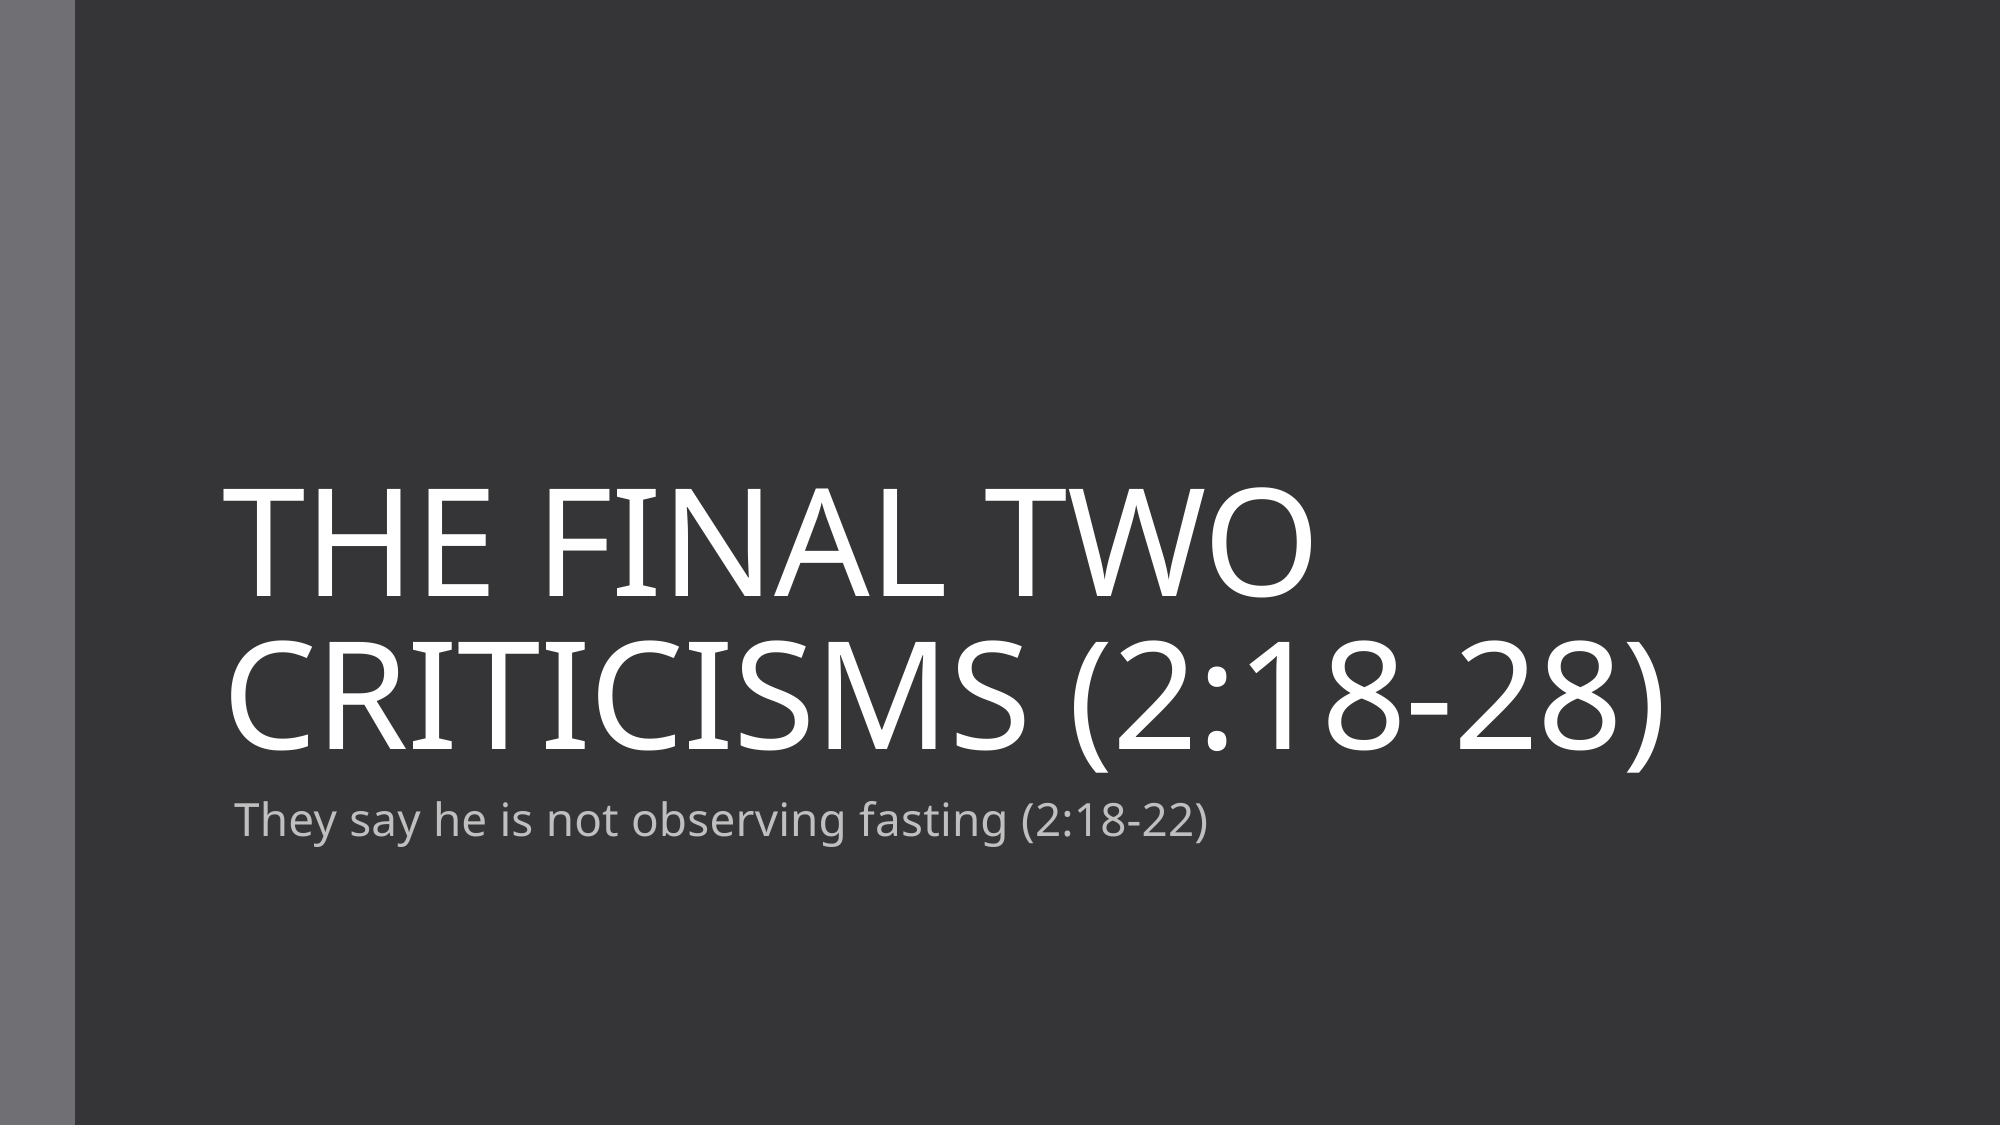

# THE FINAL TWO CRITICISMS (2:18-28)
 They say he is not observing fasting (2:18-22)